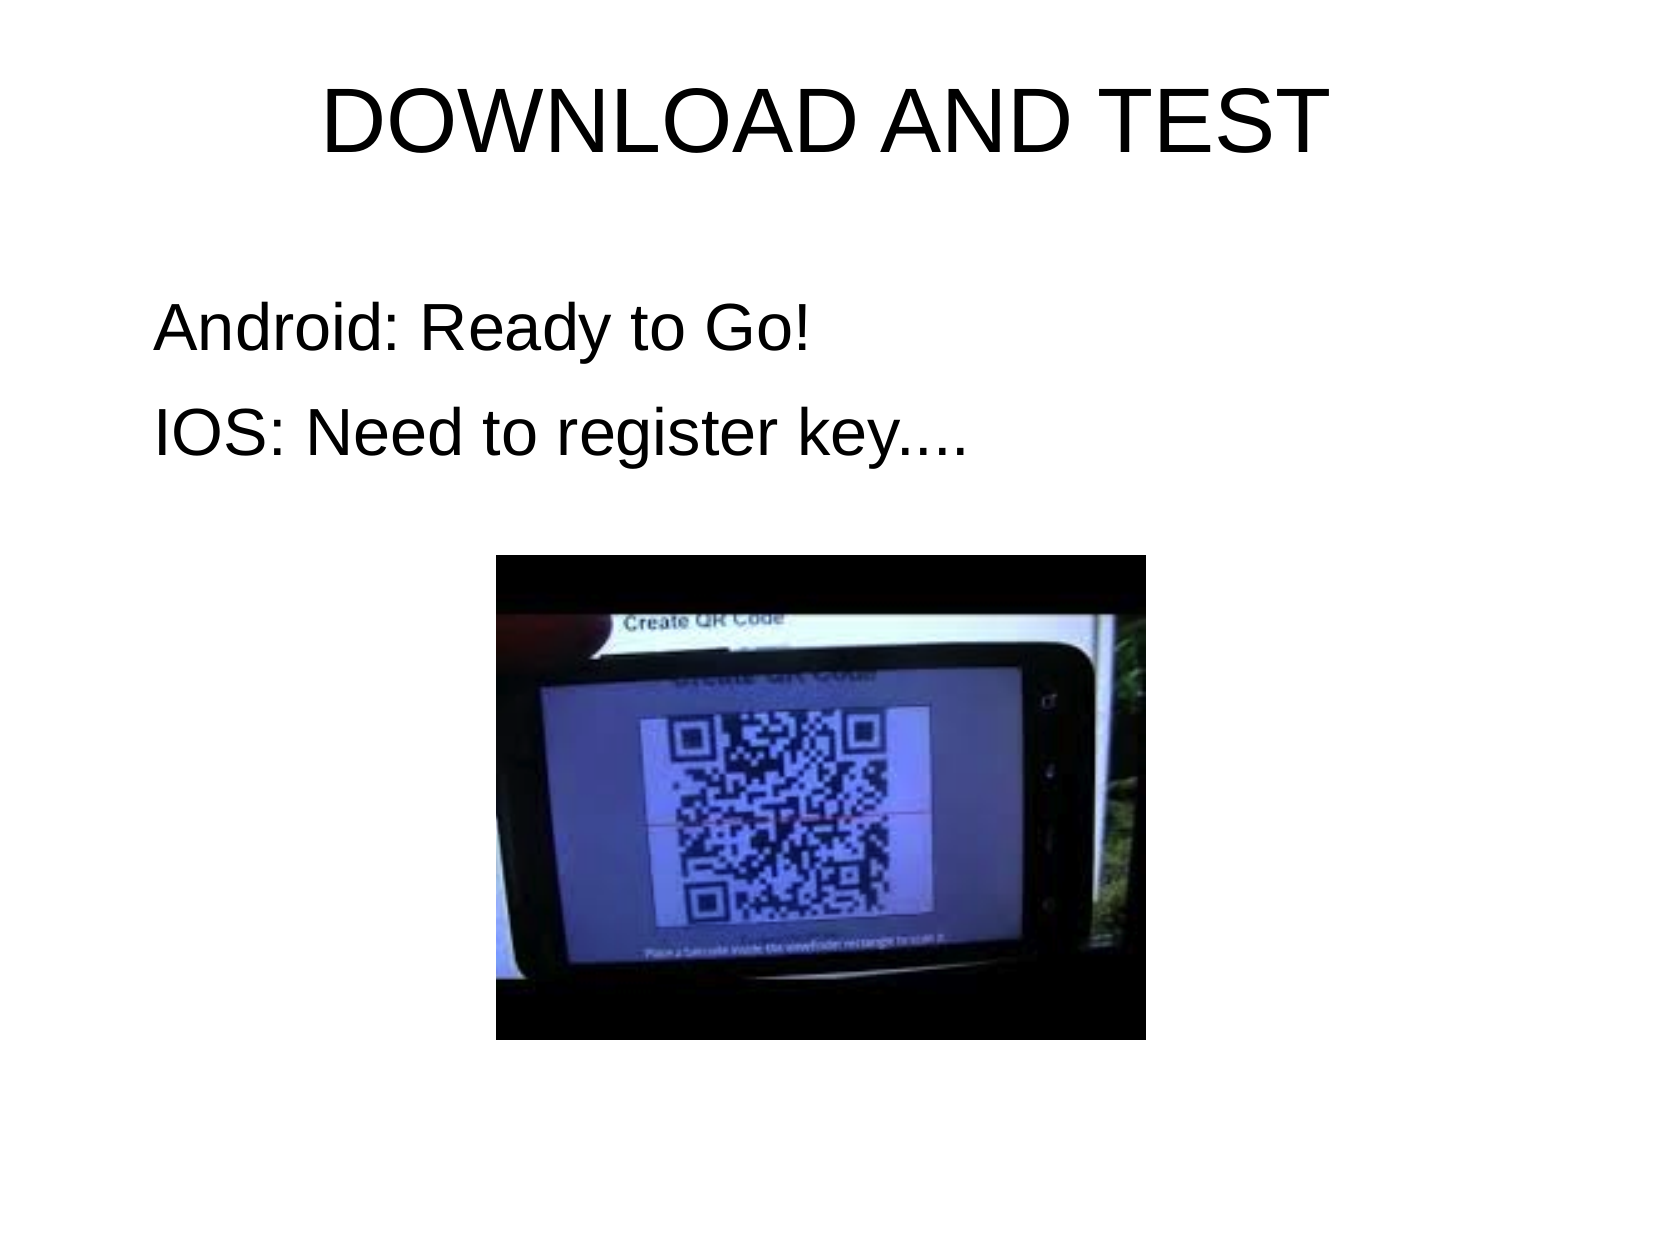

# DOWNLOAD AND TEST
Android: Ready to Go!
IOS: Need to register key....